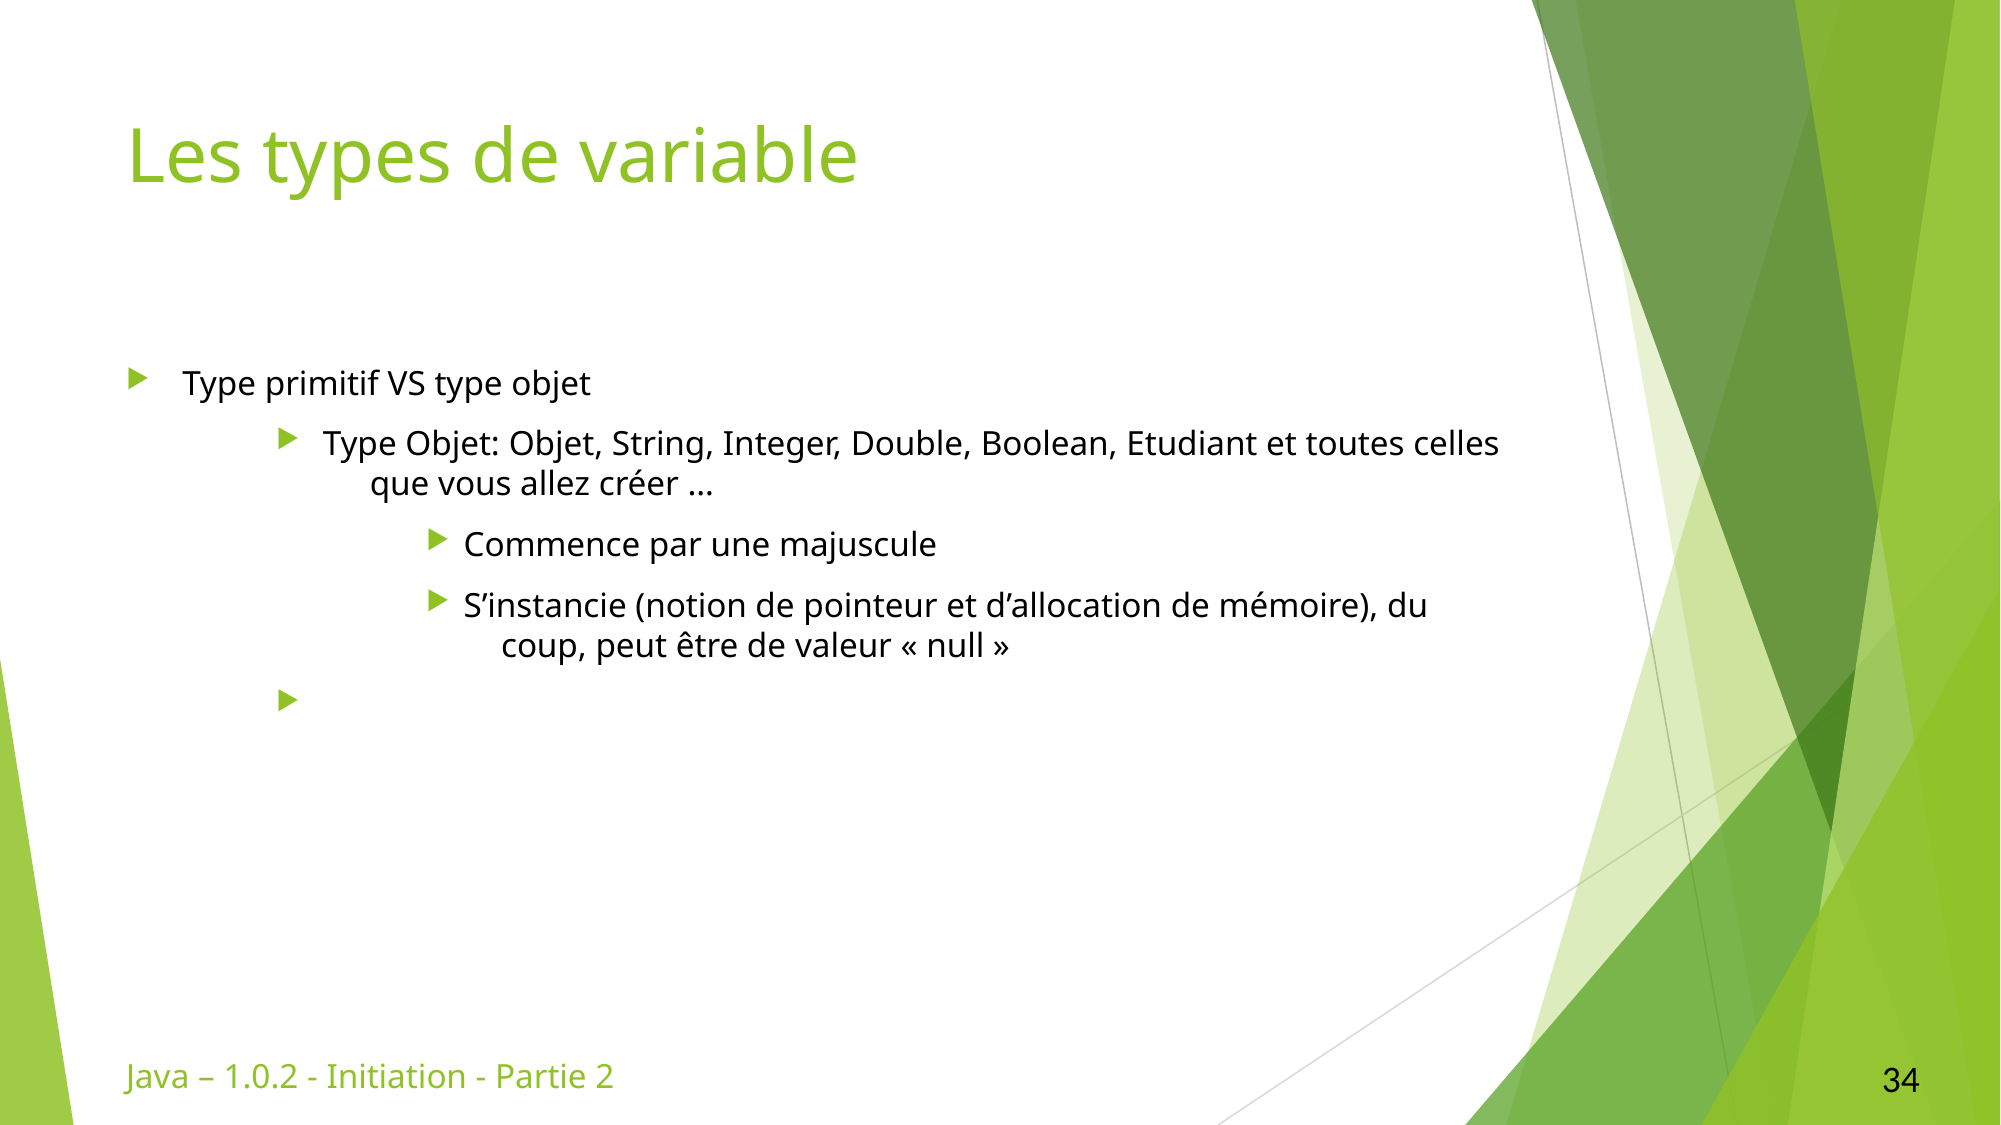

# Les types de variable
Type primitif VS type objet
Type Objet: Objet, String, Integer, Double, Boolean, Etudiant et toutes celles que vous allez créer …
Commence par une majuscule
S’instancie (notion de pointeur et d’allocation de mémoire), du coup, peut être de valeur « null »
Java – 1.0.2 - Initiation - Partie 2